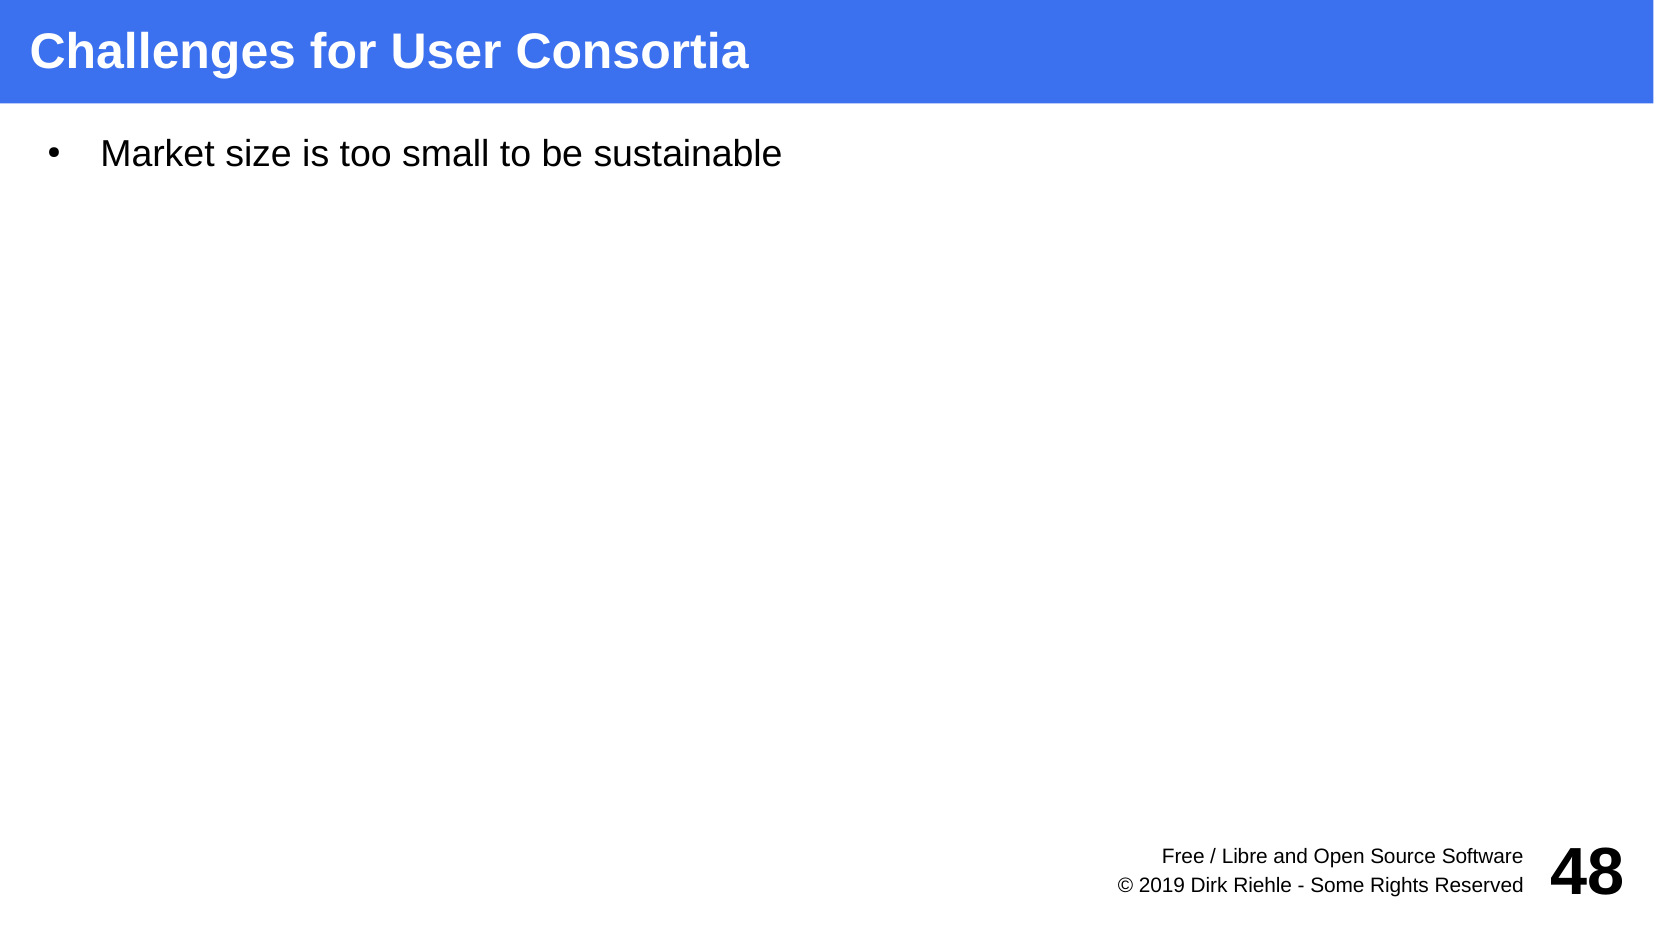

# Challenges for User Consortia
Market size is too small to be sustainable
Free / Libre and Open Source Software
48
© 2019 Dirk Riehle - Some Rights Reserved